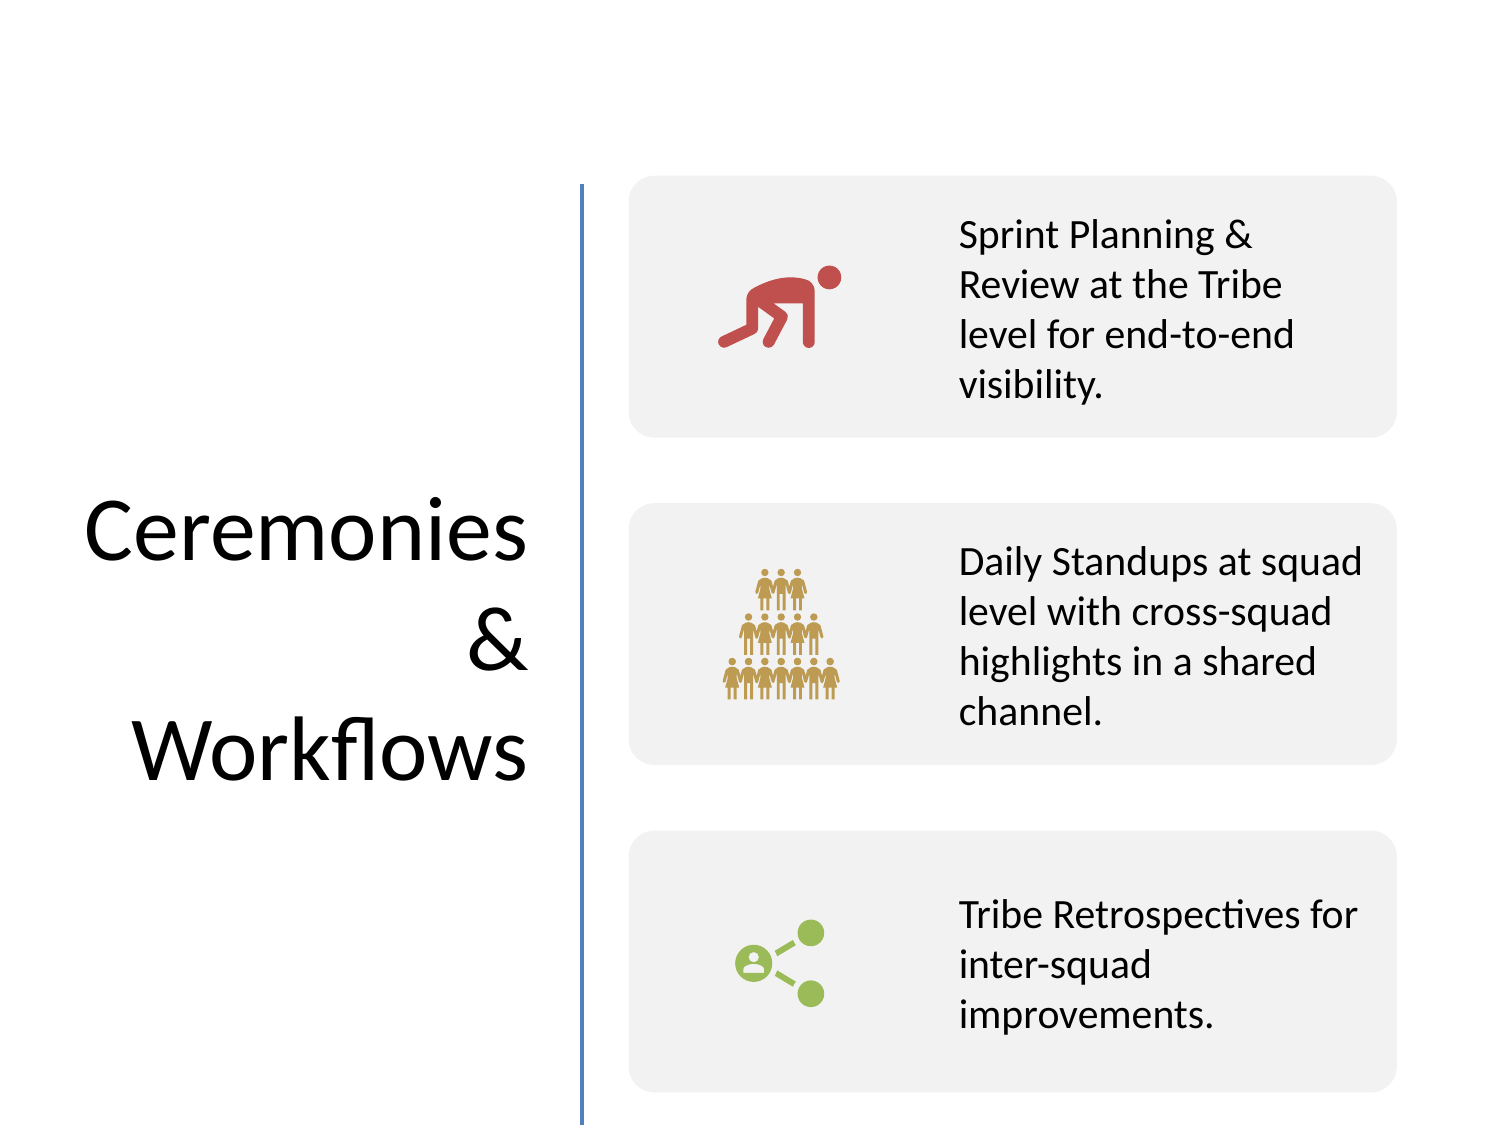

# Ceremonies & Workflows
Sprint Planning & Review at the Tribe level for end-to-end visibility.
Daily Standups at squad level with cross-squad highlights in a shared channel.
Tribe Retrospectives for inter-squad improvements.